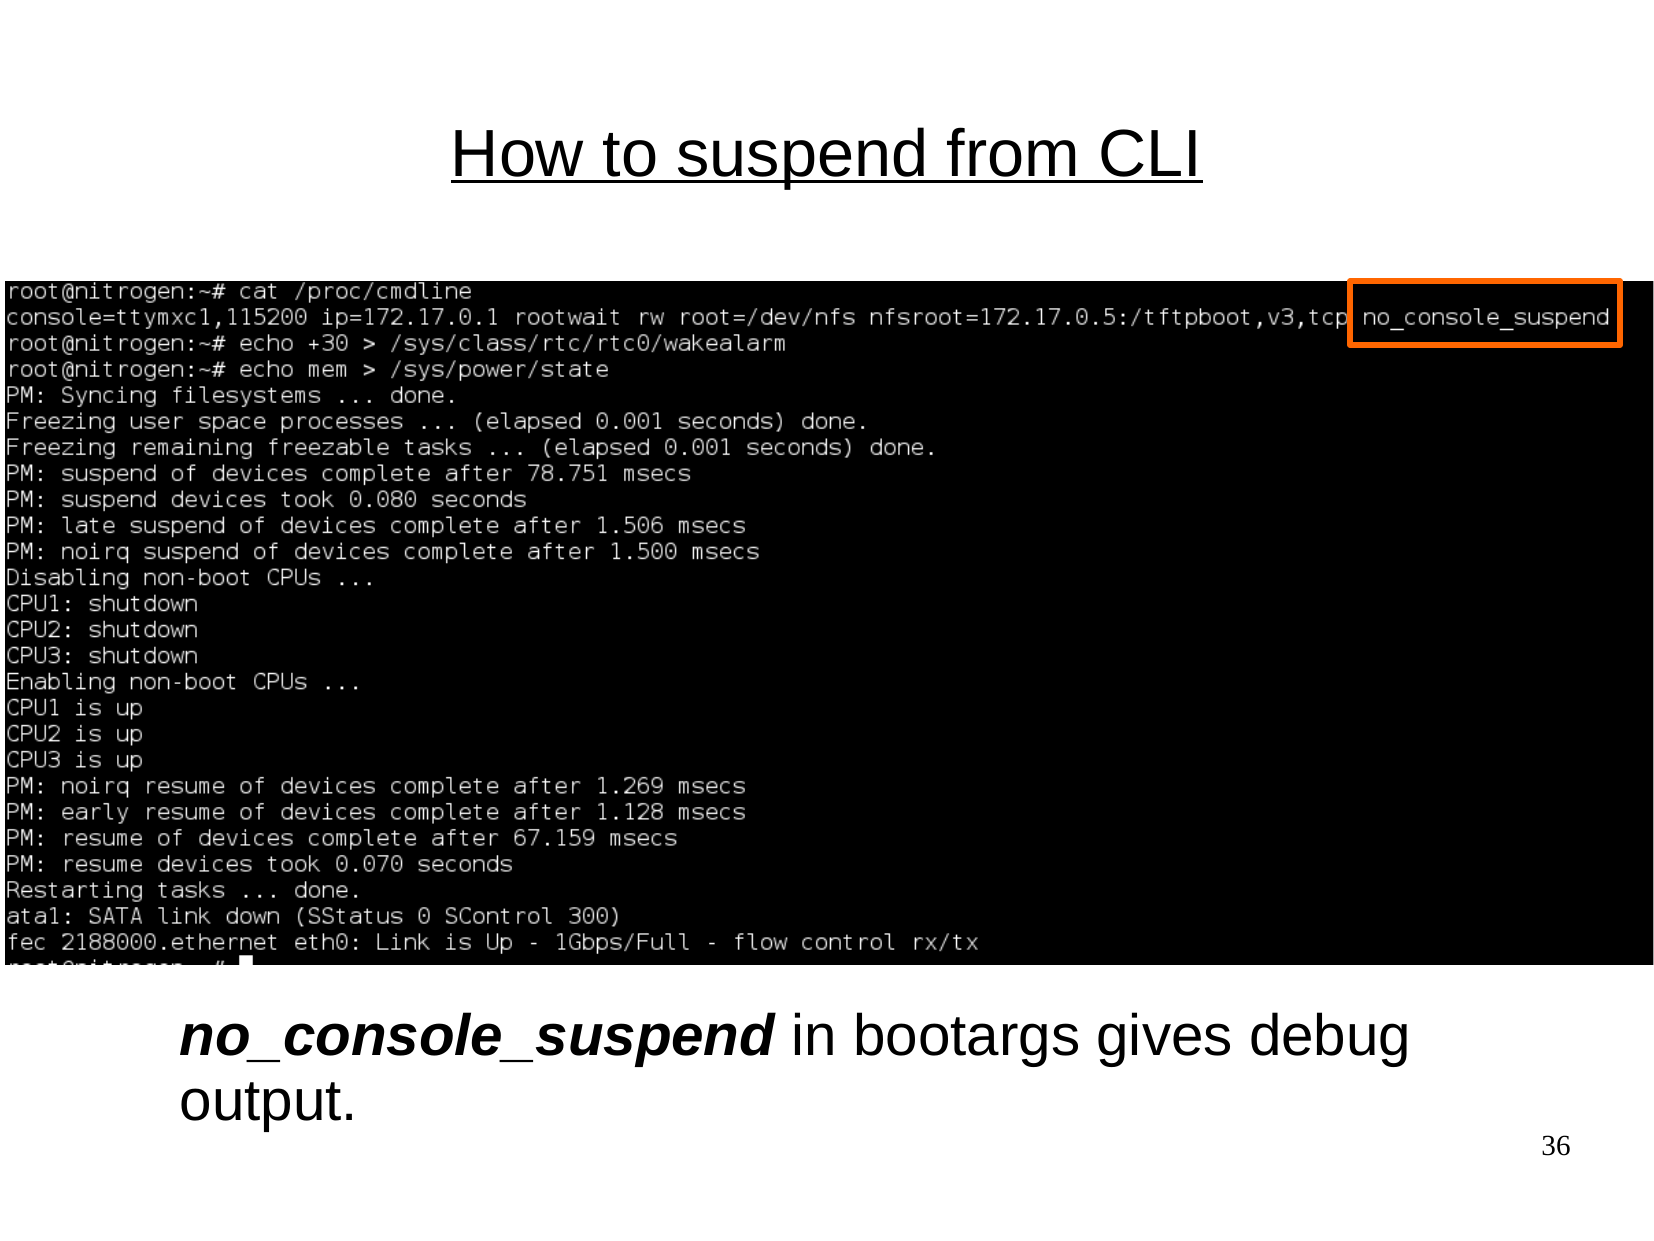

# How to suspend from CLI
no_console_suspend in bootargs gives debug output.
36